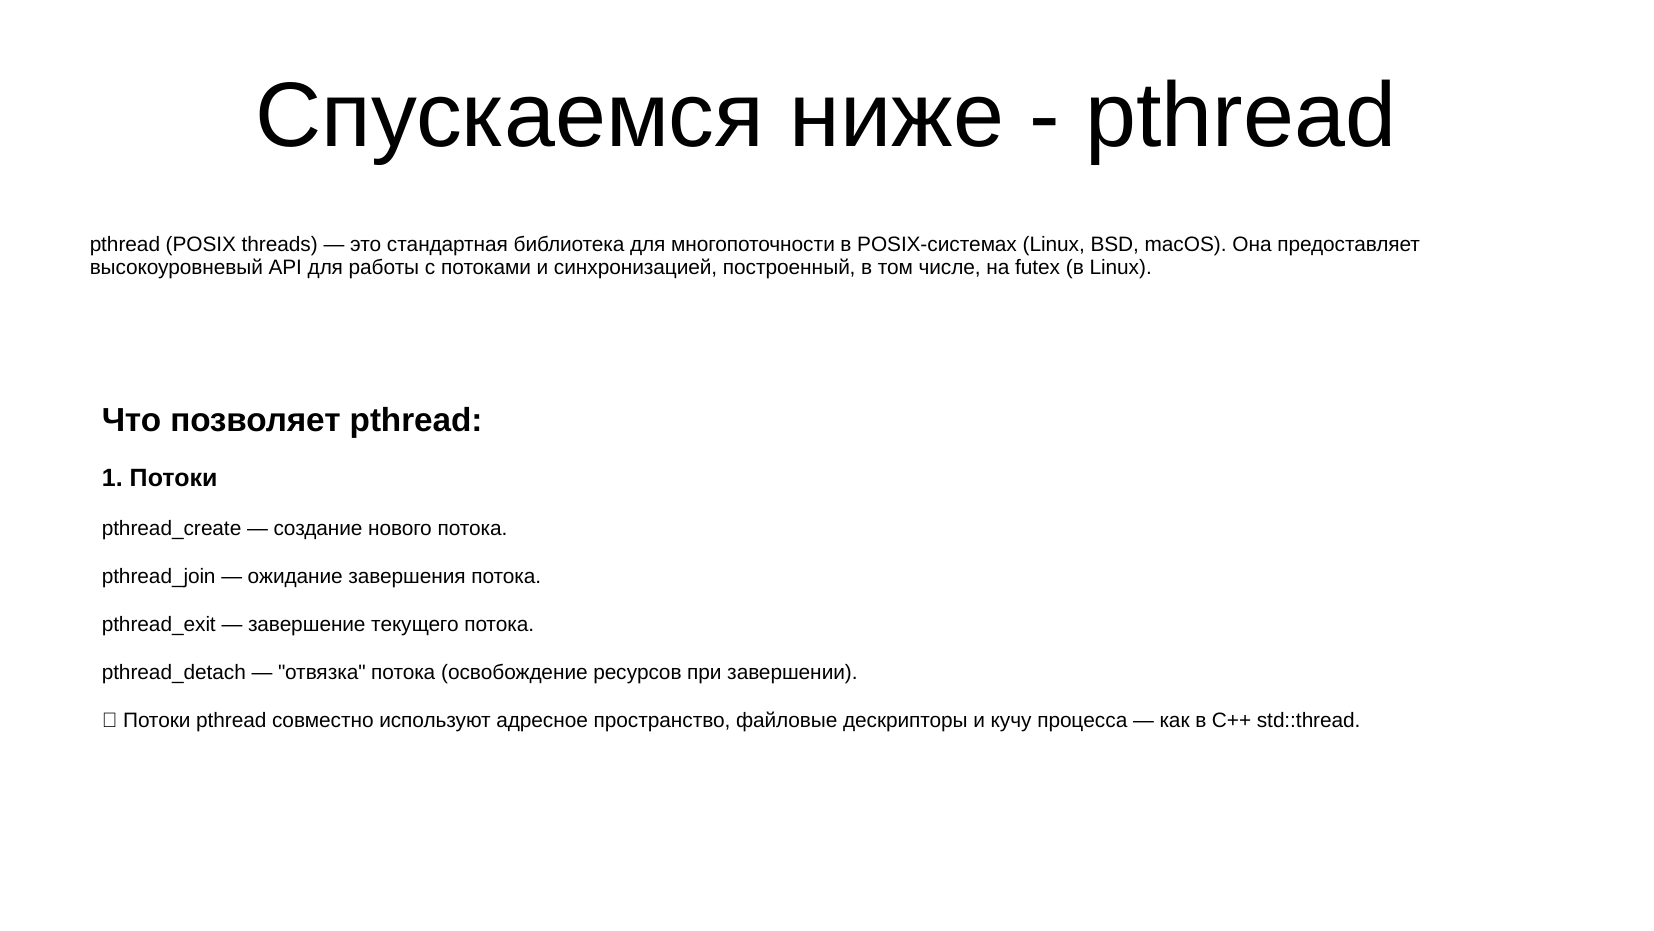

# Спускаемся ниже - pthread
pthread (POSIX threads) — это стандартная библиотека для многопоточности в POSIX-системах (Linux, BSD, macOS). Она предоставляет высокоуровневый API для работы с потоками и синхронизацией, построенный, в том числе, на futex (в Linux).
Что позволяет pthread:
1. Потоки
pthread_create — создание нового потока.
pthread_join — ожидание завершения потока.
pthread_exit — завершение текущего потока.
pthread_detach — "отвязка" потока (освобождение ресурсов при завершении).
💡 Потоки pthread совместно используют адресное пространство, файловые дескрипторы и кучу процесса — как в C++ std::thread.